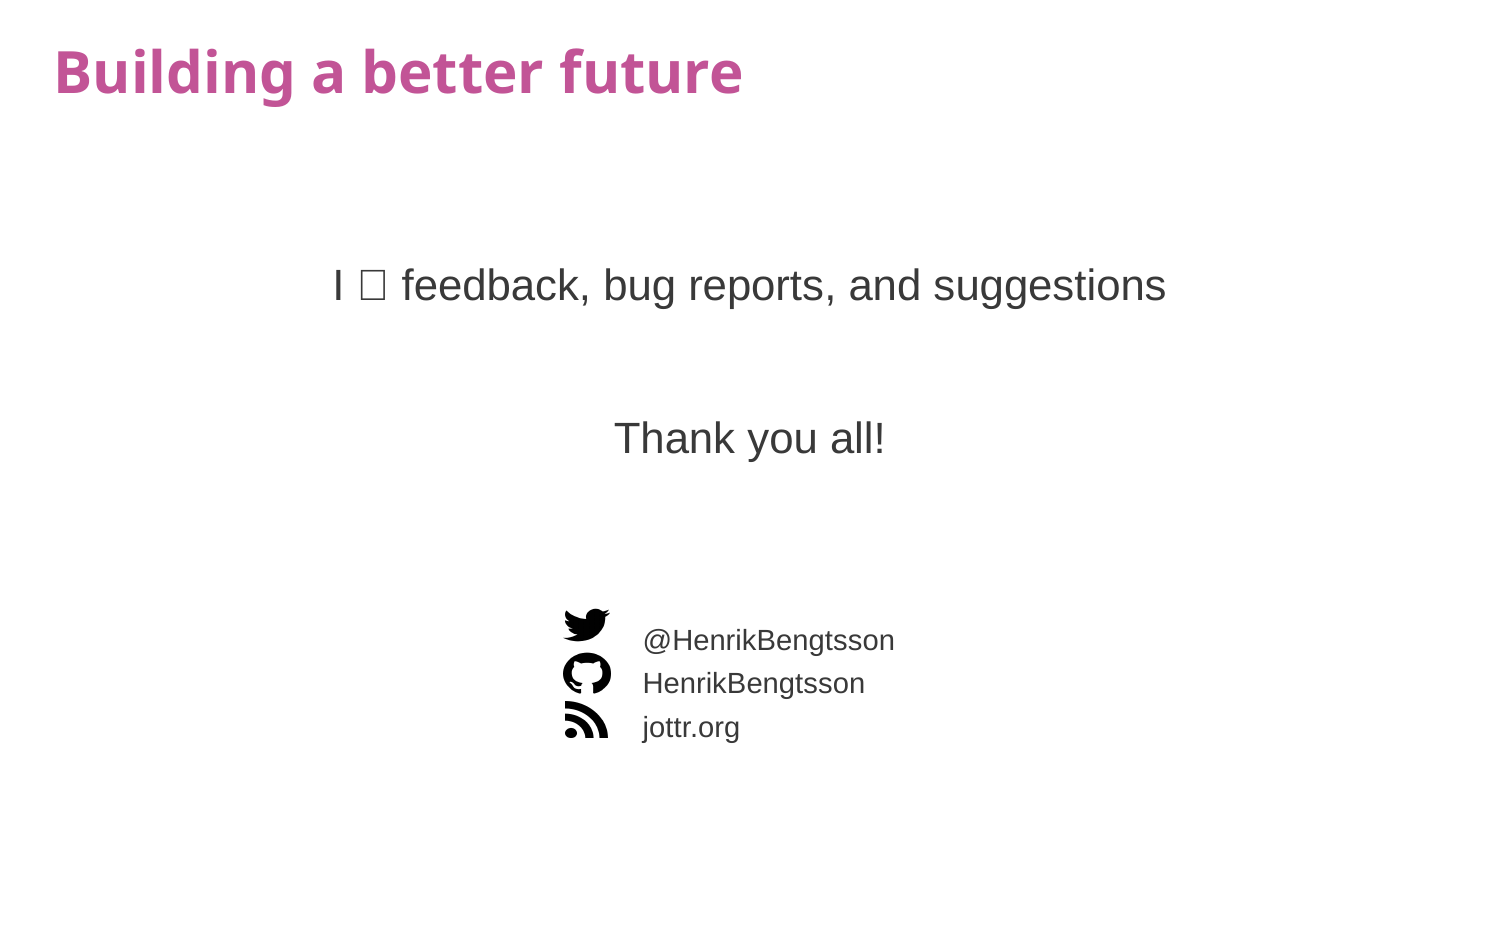

# Building a better future
I 💜 feedback, bug reports, and suggestions
Thank you all!
@HenrikBengtsson
HenrikBengtsson
jottr.org